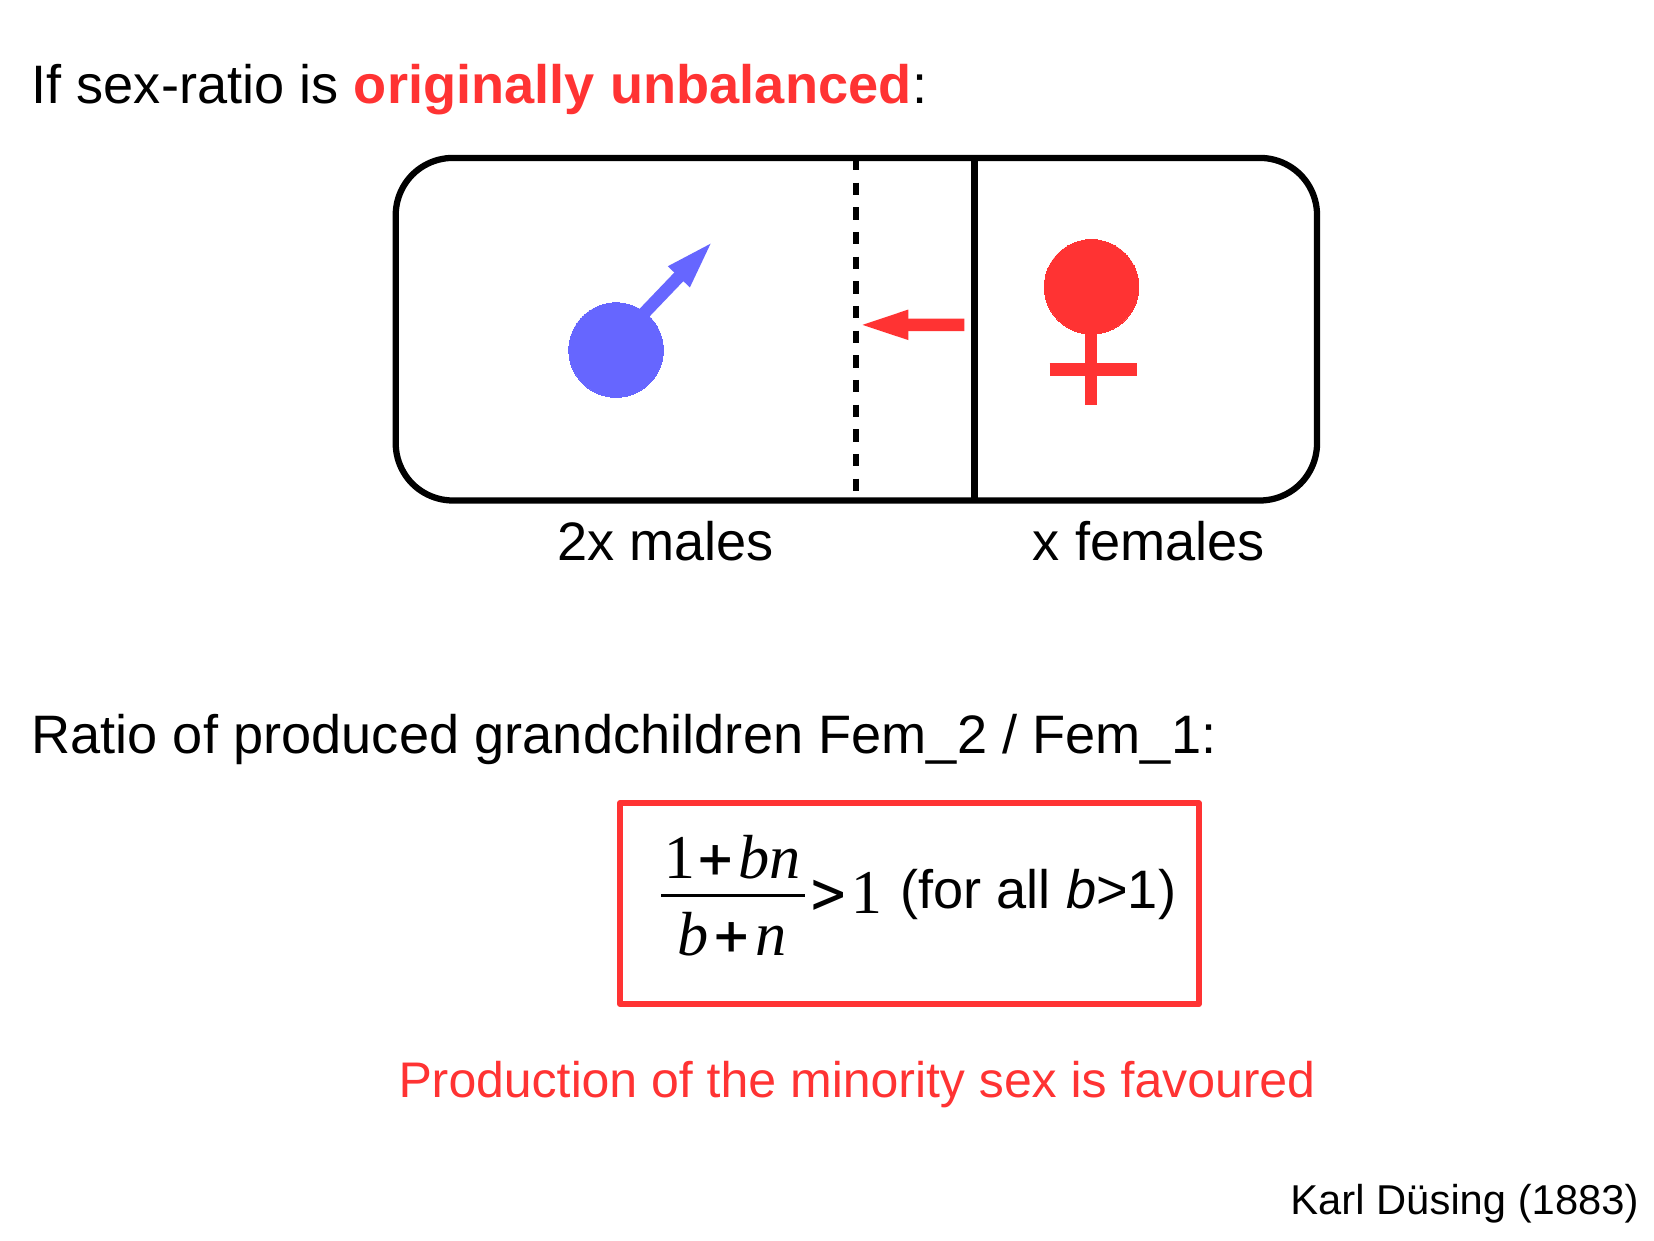

If sex-ratio is originally unbalanced:
2x males
x females
Ratio of produced grandchildren Fem_2 / Fem_1:
(for all b>1)
Production of the minority sex is favoured
Karl Düsing (1883)